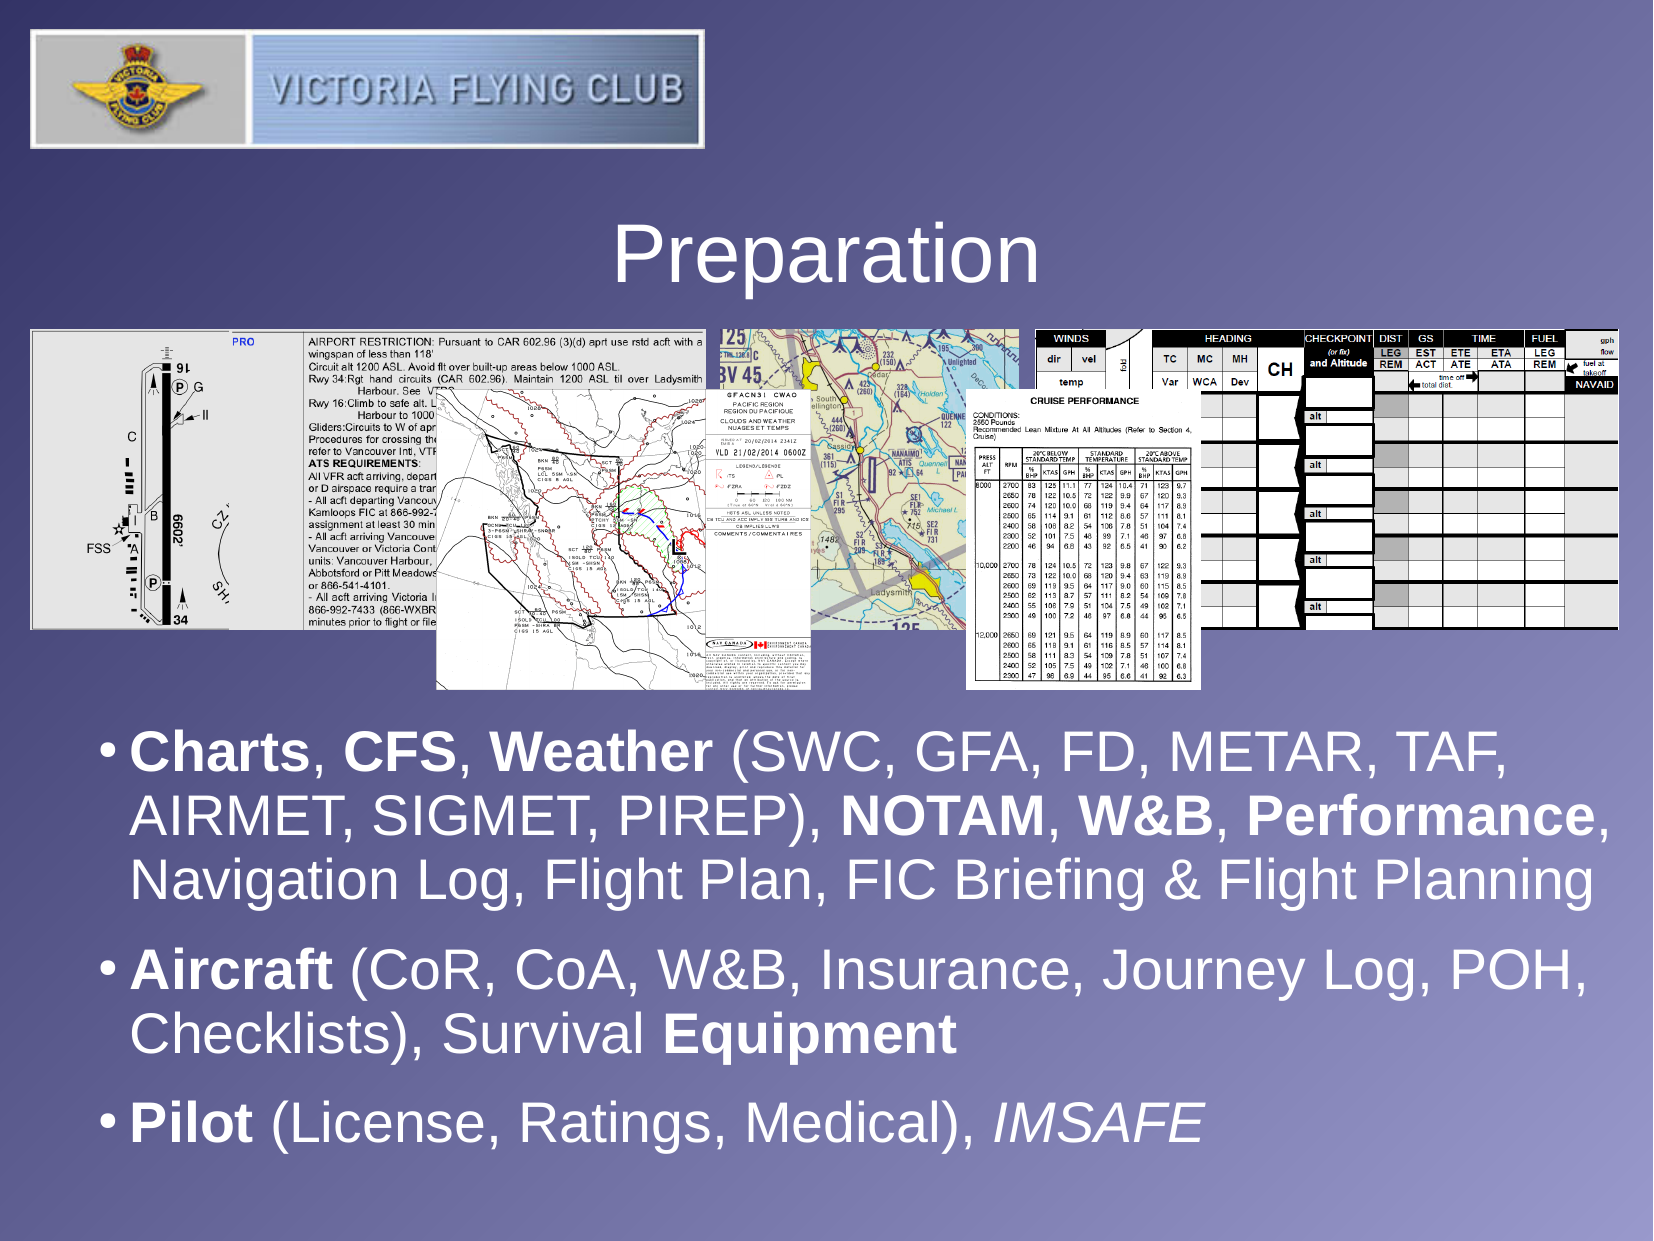

# Preparation
Charts, CFS, Weather (SWC, GFA, FD, METAR, TAF, AIRMET, SIGMET, PIREP), NOTAM, W&B, Performance, Navigation Log, Flight Plan, FIC Briefing & Flight Planning
Aircraft (CoR, CoA, W&B, Insurance, Journey Log, POH, Checklists), Survival Equipment
Pilot (License, Ratings, Medical), IMSAFE